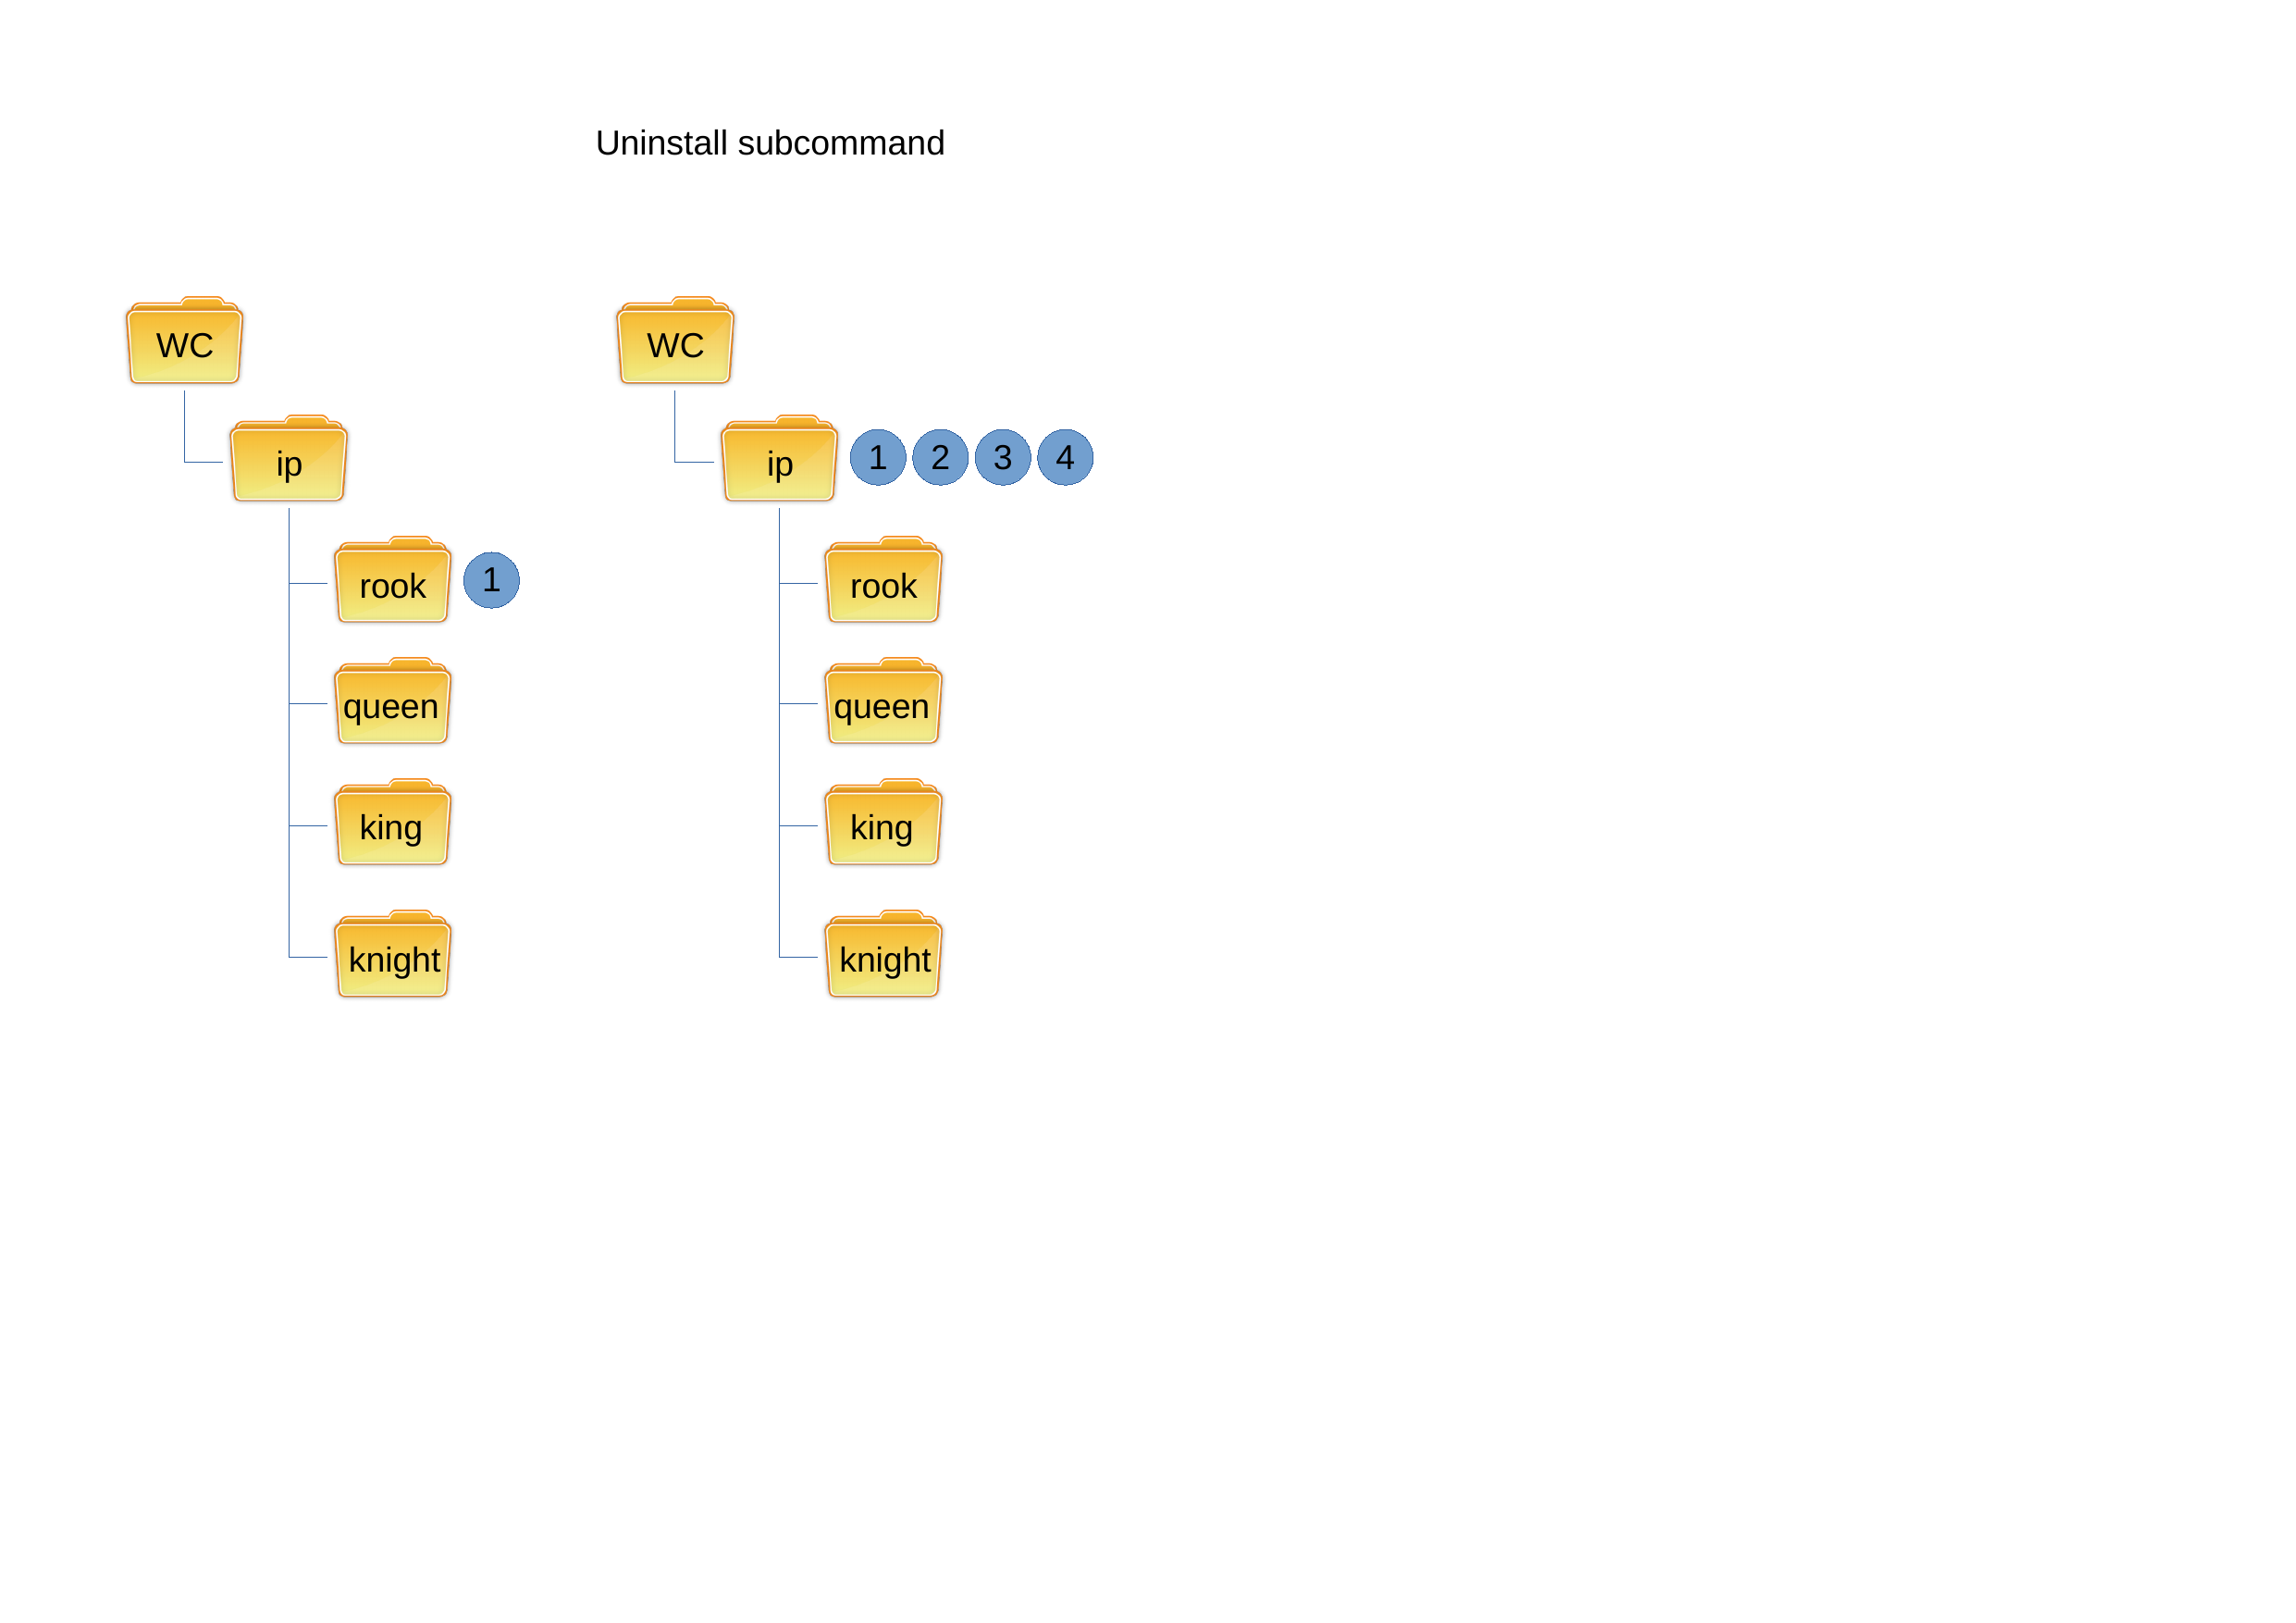

Uninstall subcommand
WC
WC
1
2
3
4
ip
ip
1
rook
rook
queen
queen
king
king
knight
knight